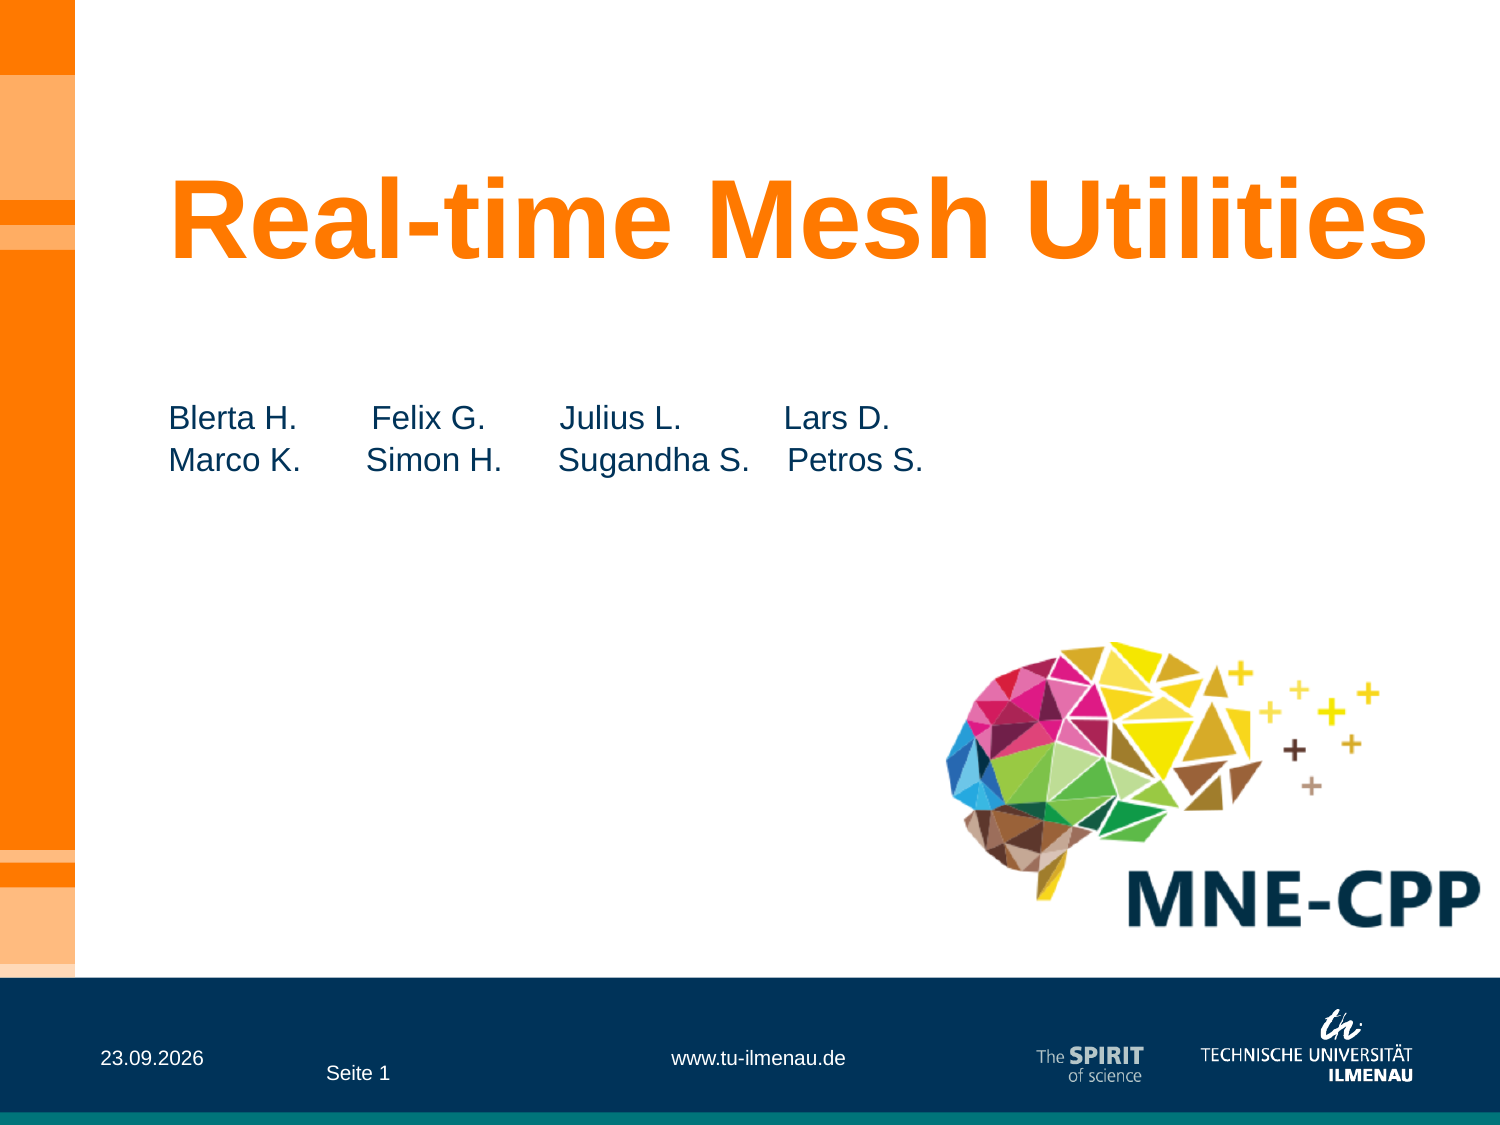

Real-time Mesh Utilities
Blerta H.	 Felix G. Julius L. Lars D.
Marco K. Simon H. Sugandha S. Petros S.
www.tu-ilmenau.de
Seite